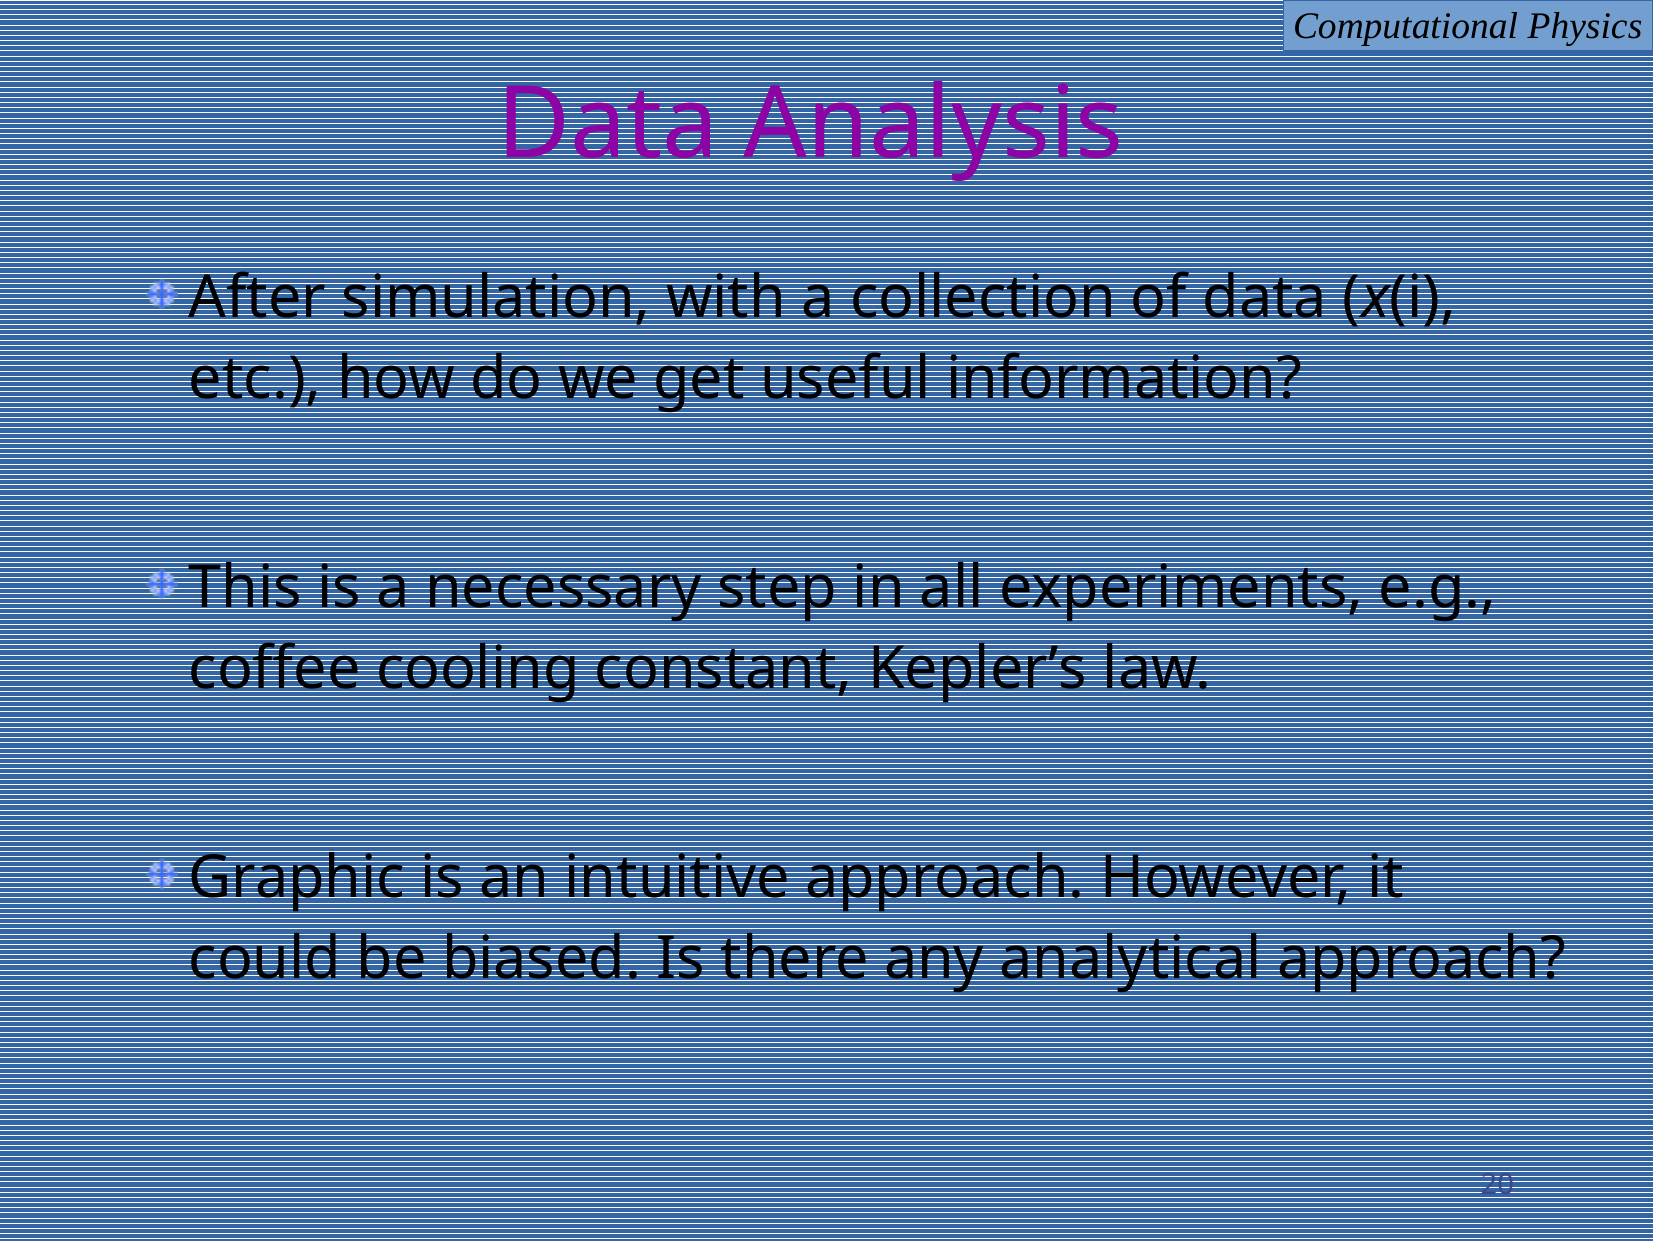

# Data Analysis
After simulation, with a collection of data (x(i), etc.), how do we get useful information?
This is a necessary step in all experiments, e.g., coffee cooling constant, Kepler’s law.
Graphic is an intuitive approach. However, it could be biased. Is there any analytical approach?